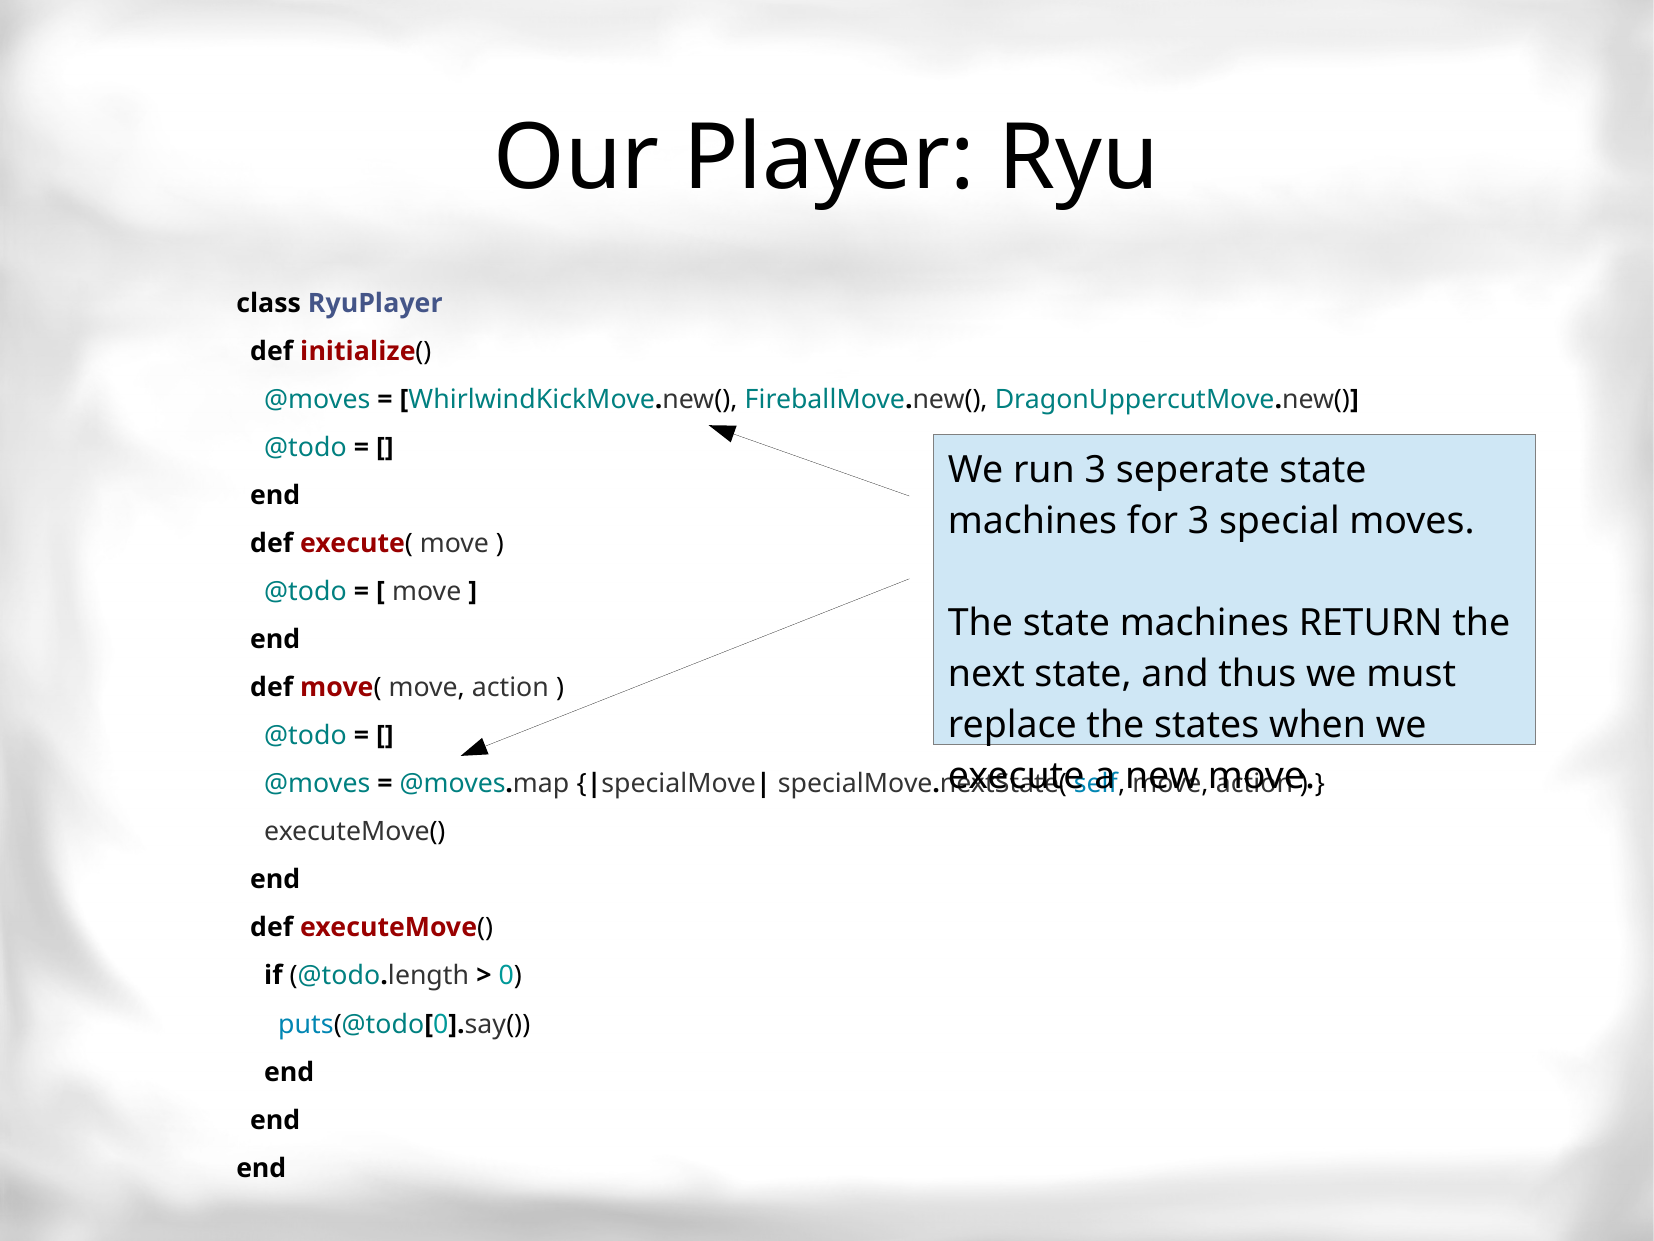

# Our Player: Ryu
class RyuPlayer
  def initialize()
    @moves = [WhirlwindKickMove.new(), FireballMove.new(), DragonUppercutMove.new()]
    @todo = []
  end
  def execute( move )
    @todo = [ move ]
  end
  def move( move, action )
    @todo = []
    @moves = @moves.map {|specialMove| specialMove.nextState( self, move, action ) }
    executeMove()
  end
  def executeMove()
    if (@todo.length > 0)
      puts(@todo[0].say())
    end
  end
end
We run 3 seperate state machines for 3 special moves.
The state machines RETURN the next state, and thus we must replace the states when we execute a new move.